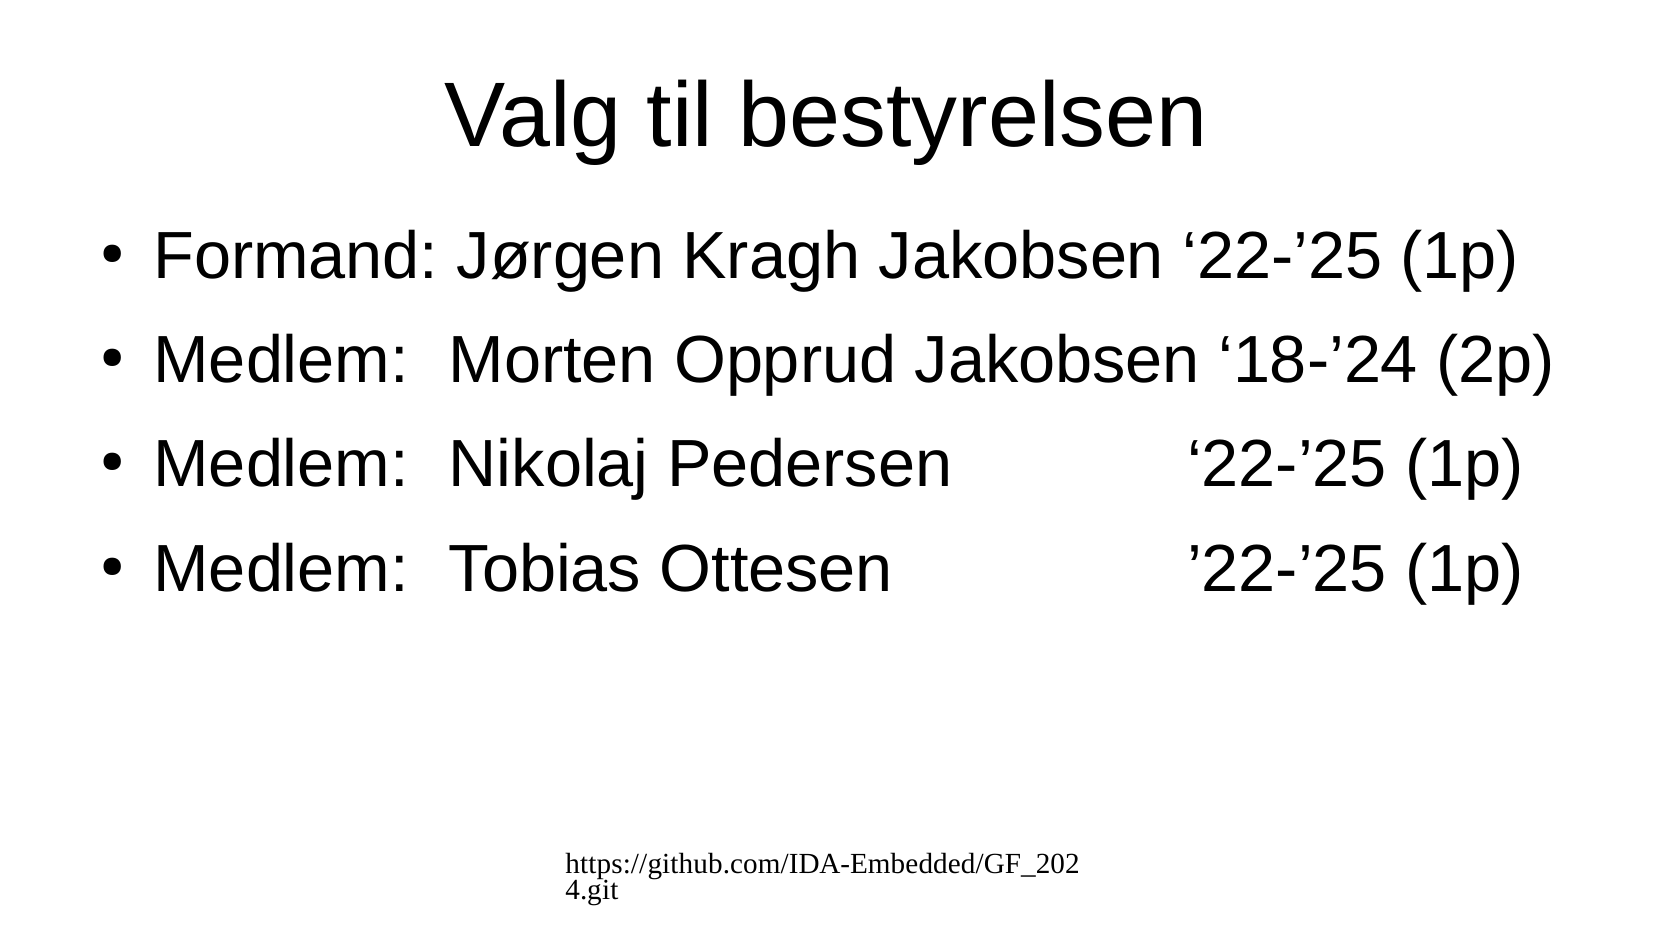

# Valg til bestyrelsen
Formand: Jørgen Kragh Jakobsen ‘22-’25 (1p)
Medlem: 	Morten Opprud Jakobsen ‘18-’24 (2p)
Medlem: 	Nikolaj Pedersen 			‘22-’25 (1p)
Medlem: 	Tobias Ottesen 		 		’22-’25 (1p)
https://github.com/IDA-Embedded/GF_2024.git